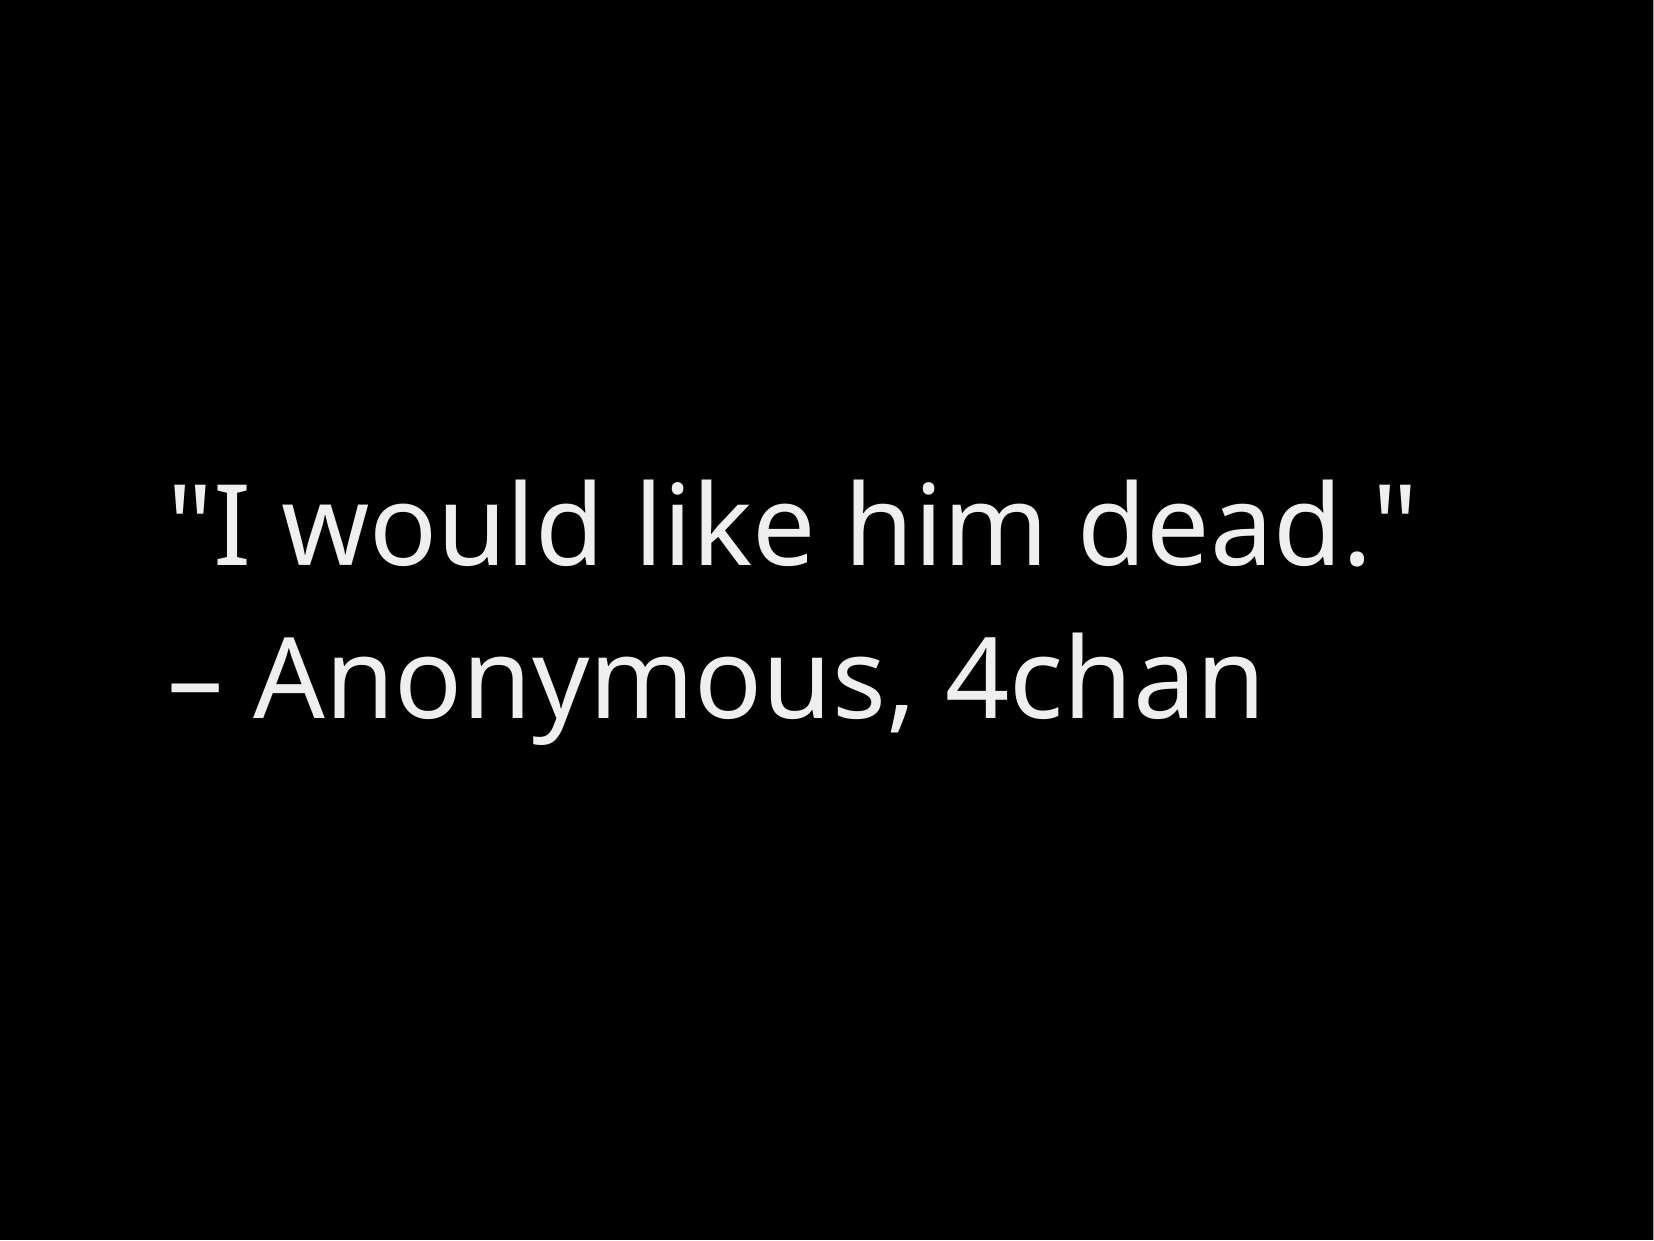

"I would like him dead."
– Anonymous, 4chan